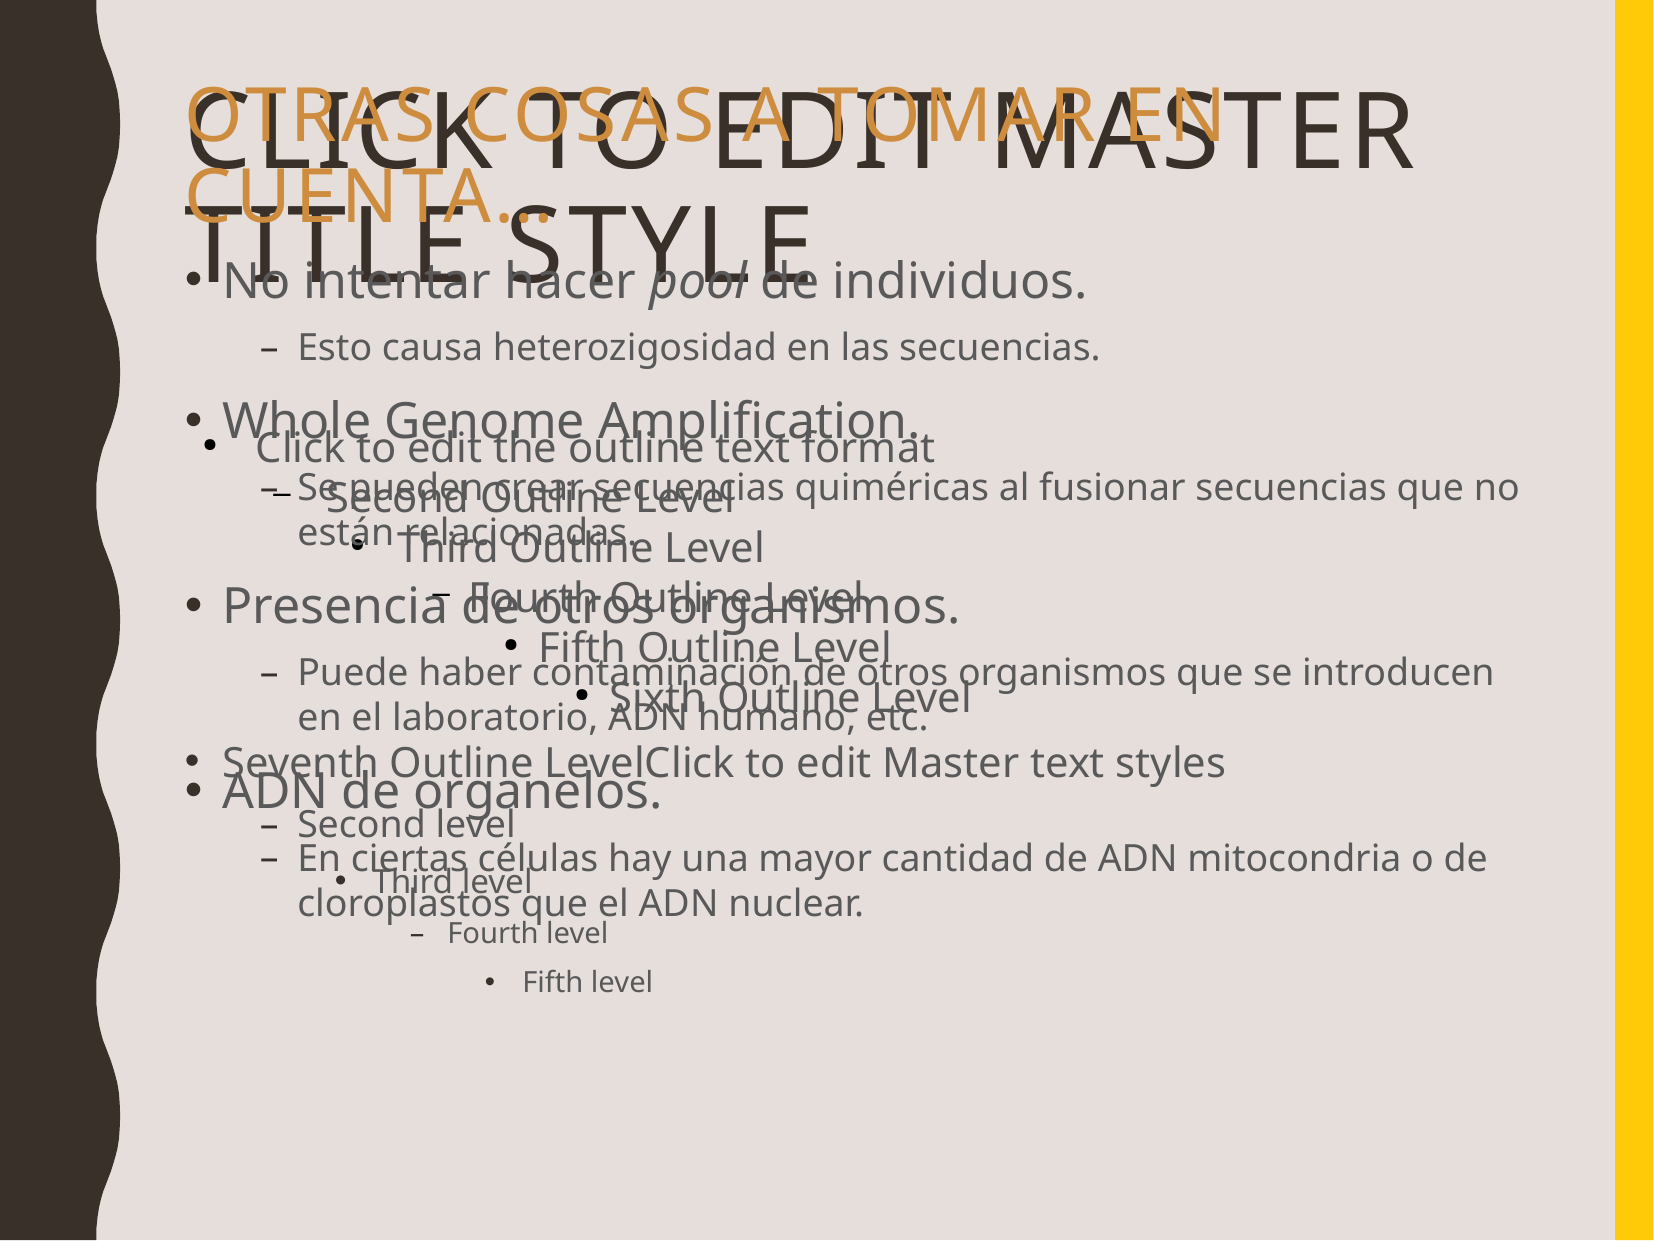

# Otras cosas a tomar en cuenta…
No intentar hacer pool de individuos.
Esto causa heterozigosidad en las secuencias.
Whole Genome Amplification.
Se pueden crear secuencias quiméricas al fusionar secuencias que no están relacionadas.
Presencia de otros organismos.
Puede haber contaminación de otros organismos que se introducen en el laboratorio, ADN humano, etc.
ADN de organelos.
En ciertas células hay una mayor cantidad de ADN mitocondria o de cloroplastos que el ADN nuclear.